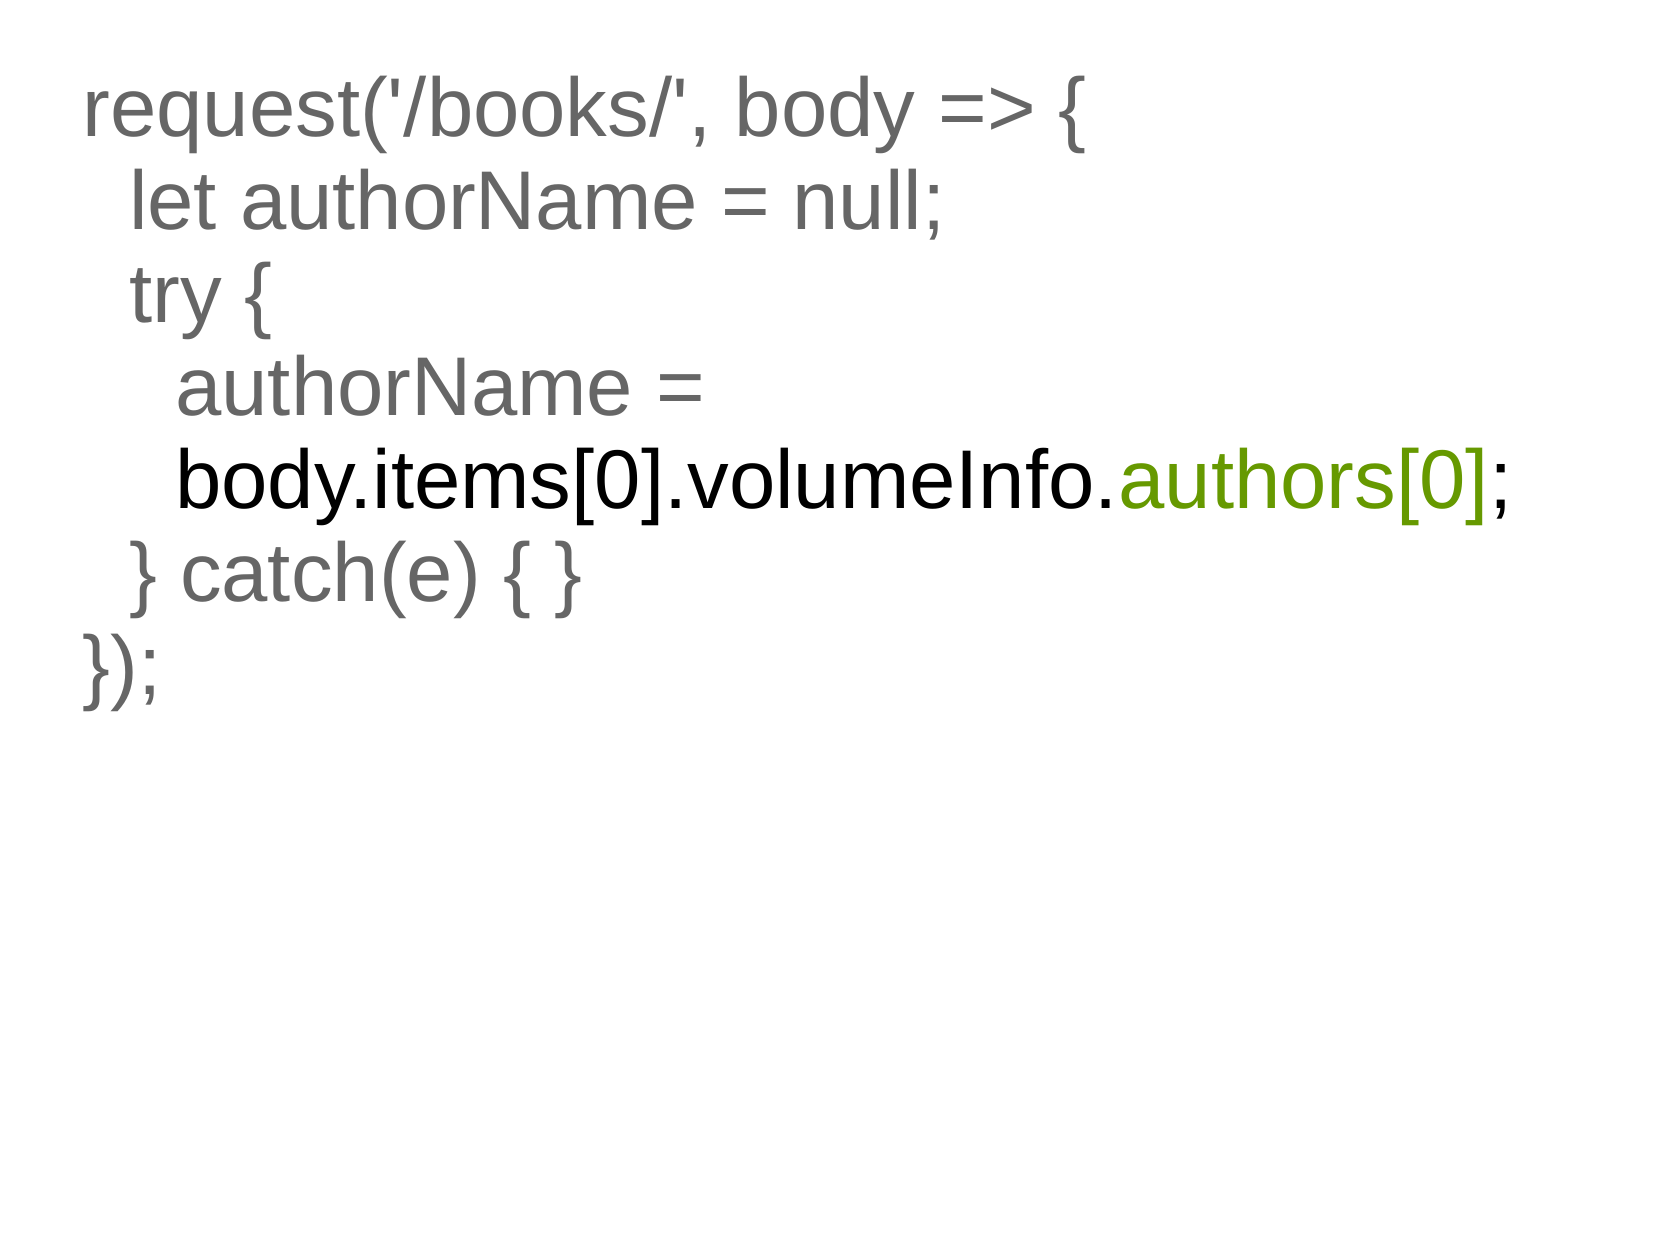

# request('/books/', body => {
 let authorName = null;
 try {
 authorName =
 body.items[0].volumeInfo.authors[0];
 } catch(e) { }
});